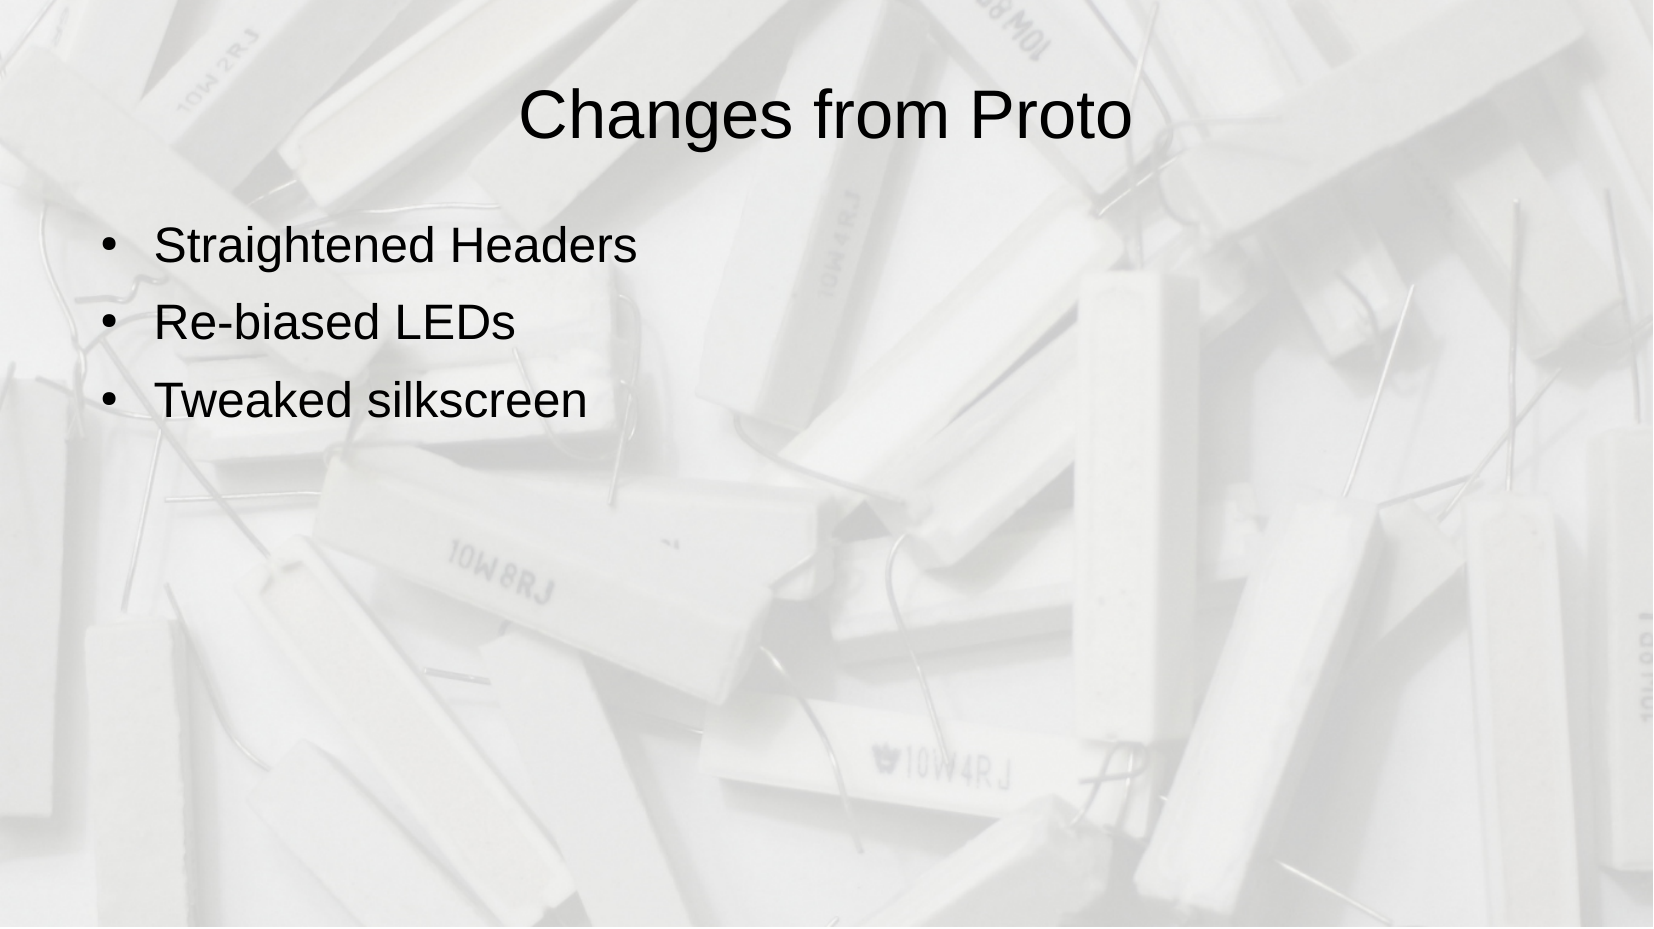

# Changes from Proto
Straightened Headers
Re-biased LEDs
Tweaked silkscreen